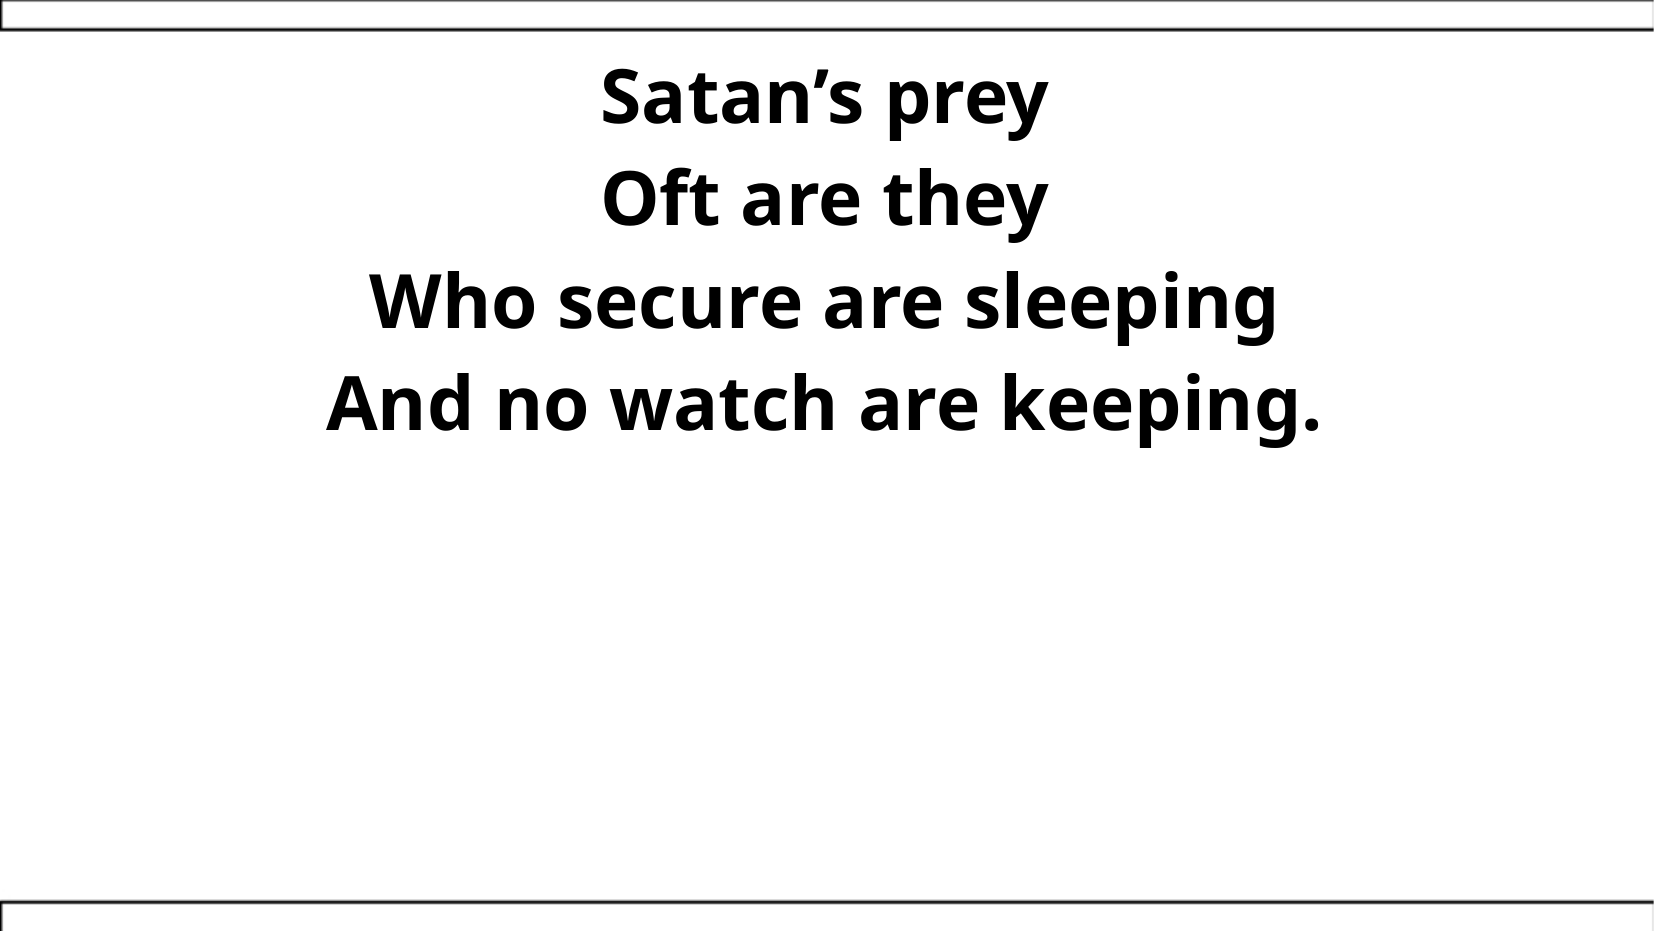

Satan’s prey
Oft are they
Who secure are sleeping
And no watch are keeping.